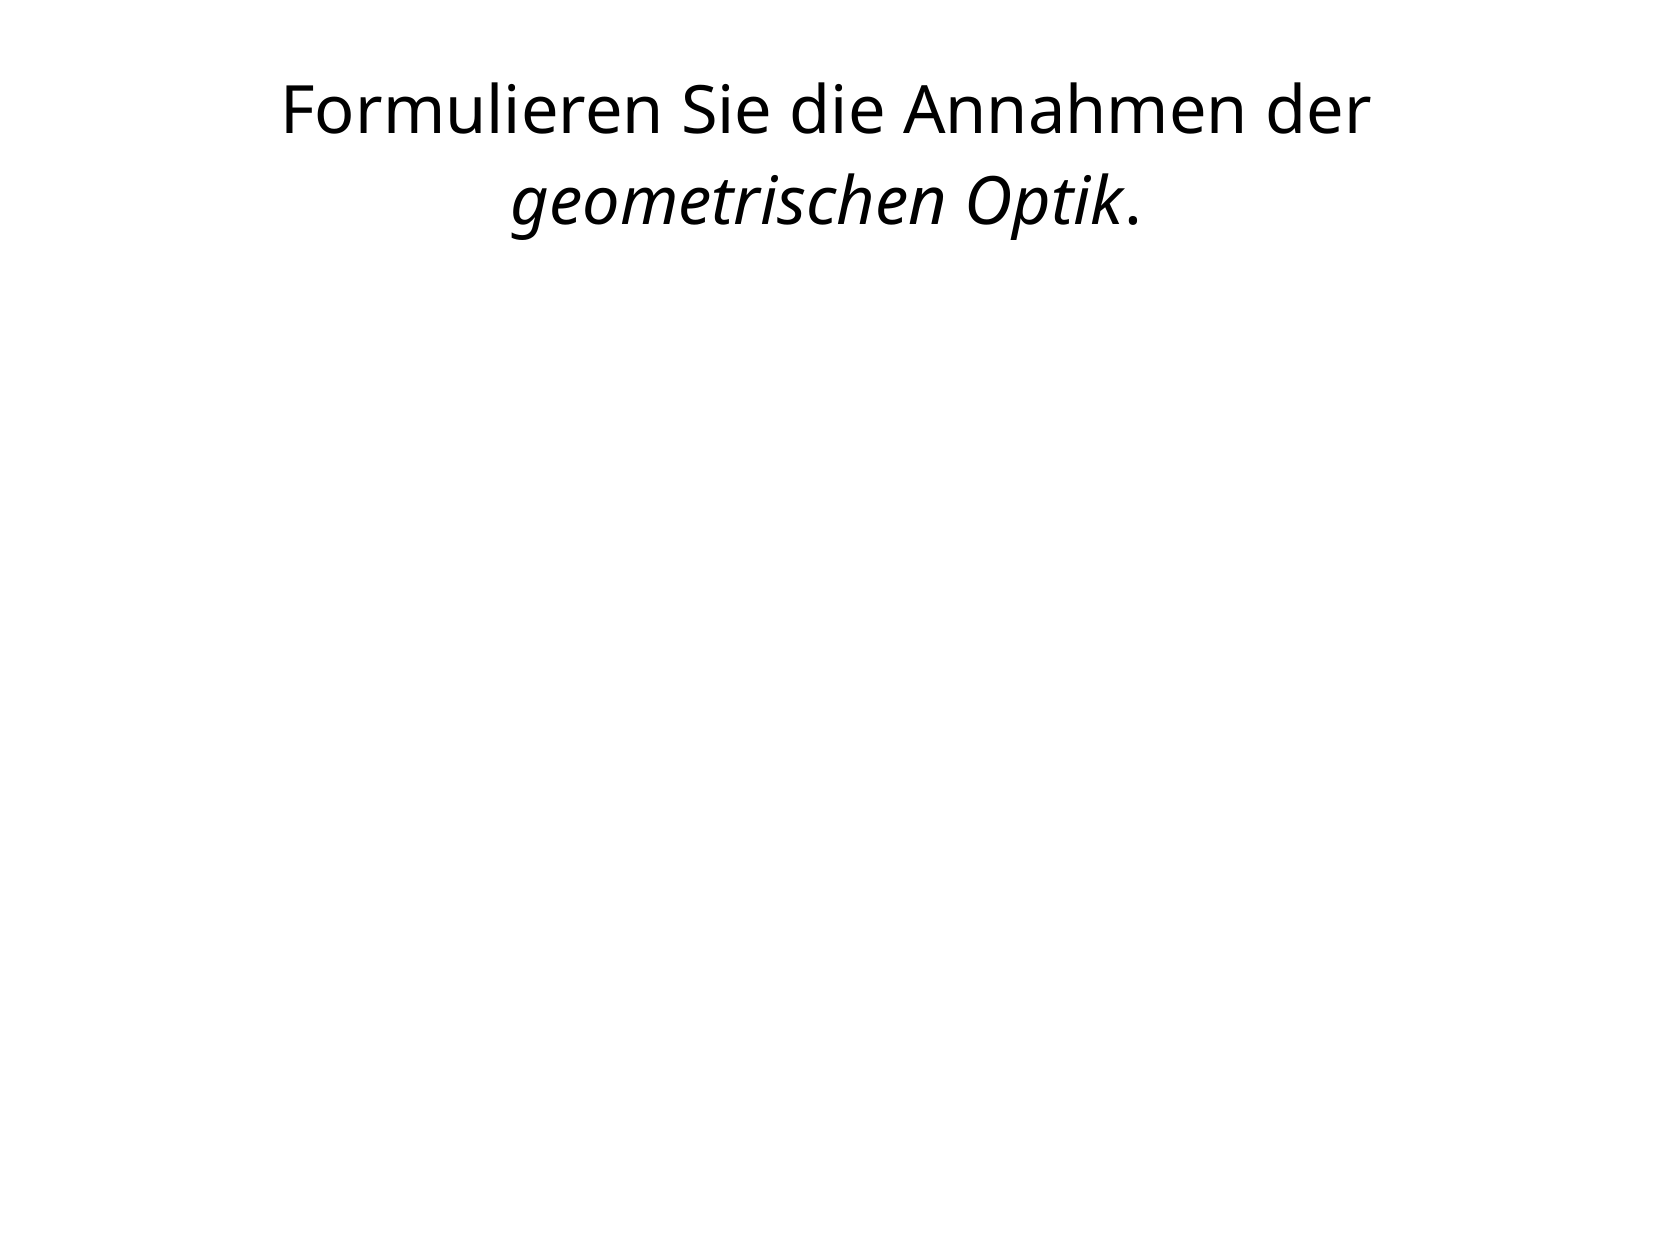

# Formulieren Sie die Annahmen der geometrischen Optik.